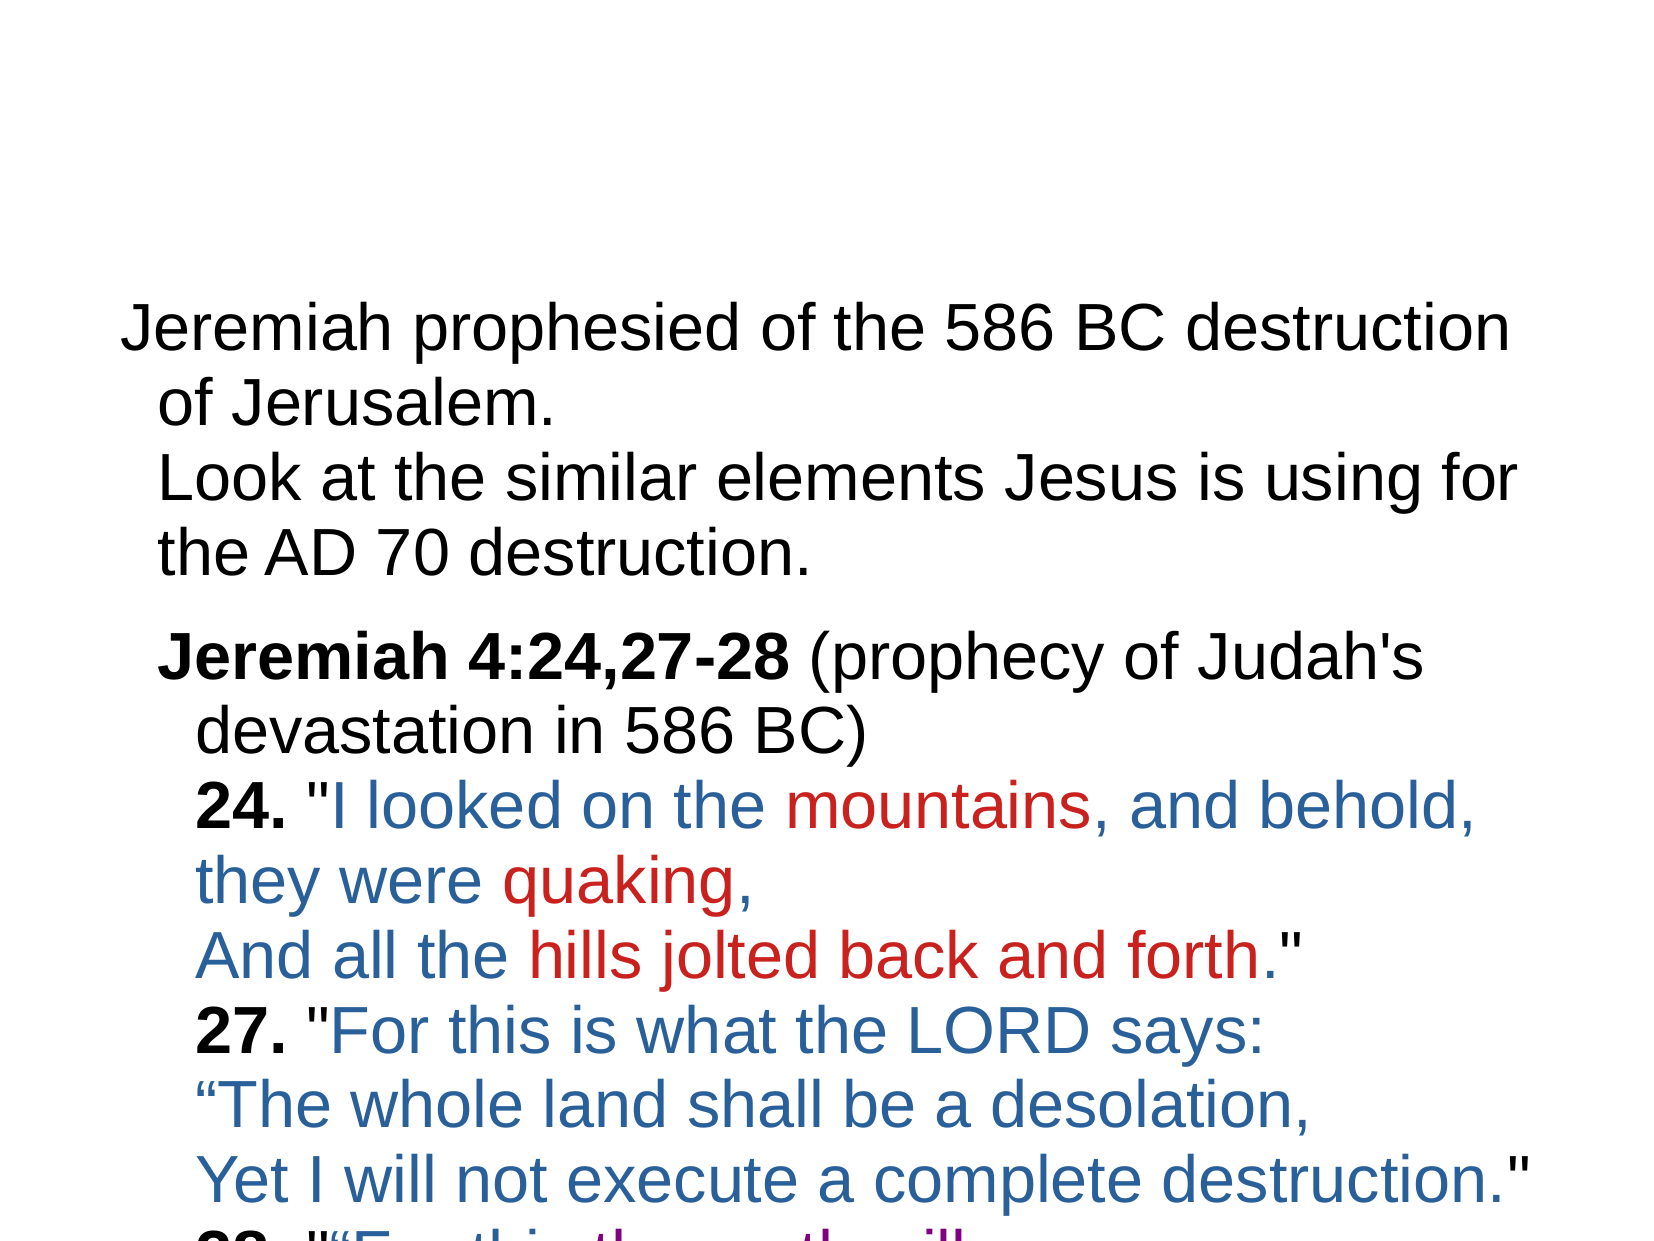

#
Jeremiah prophesied of the 586 BC destruction of Jerusalem.
Look at the similar elements Jesus is using for the AD 70 destruction.
Jeremiah 4:24,27-28 (prophecy of Judah's devastation in 586 BC)
24. "I looked on the mountains, and behold, they were quaking,
And all the hills jolted back and forth."
27. "For this is what the LORD says:
“The whole land shall be a desolation,
Yet I will not execute a complete destruction."
28. "“For this the earth will mourn,
And the heavens above will become dark,
Because I have spoken, I have purposed,
And I have not [fn]changed My mind, nor will I turn from it.”"
Jesus mentioned heavenly bodies not giving their light.
"the earth will mourn" – "the tribes of the earth will mourn"
Notice the phrase similiarity between Jesus' words and Jeremiah.